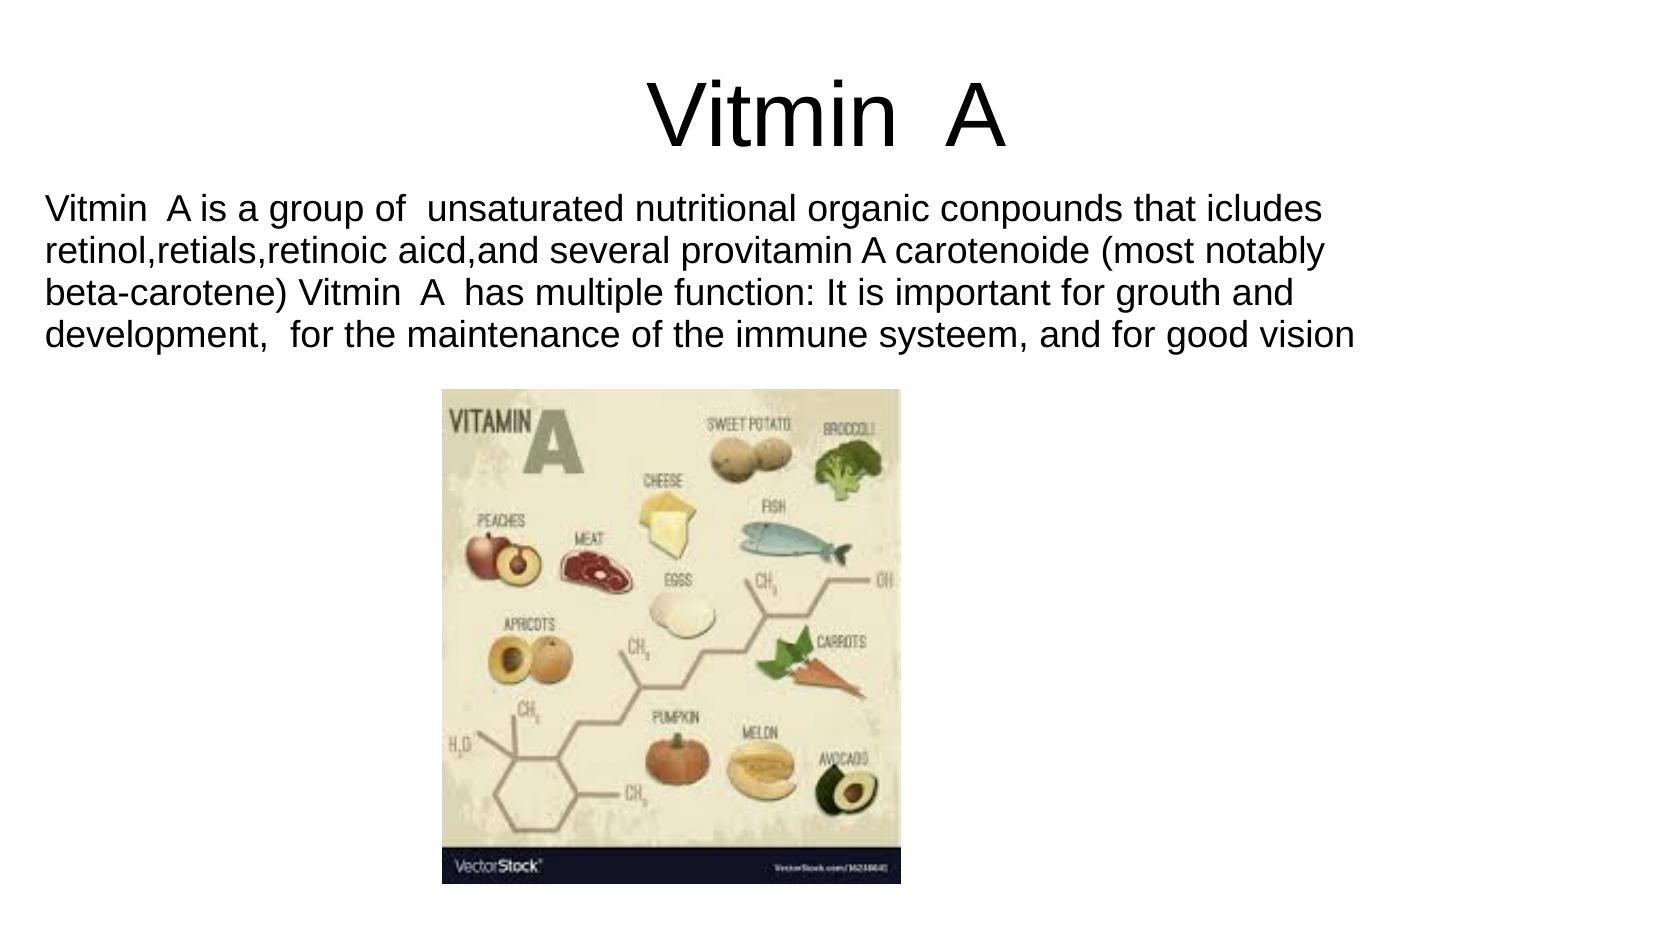

# Vitmin A
Vitmin A is a group of unsaturated nutritional organic conpounds that icludes
retinol,retials,retinoic aicd,and several provitamin A carotenoide (most notably
beta-carotene) Vitmin A has multiple function: It is important for grouth and
development, for the maintenance of the immune systeem, and for good vision